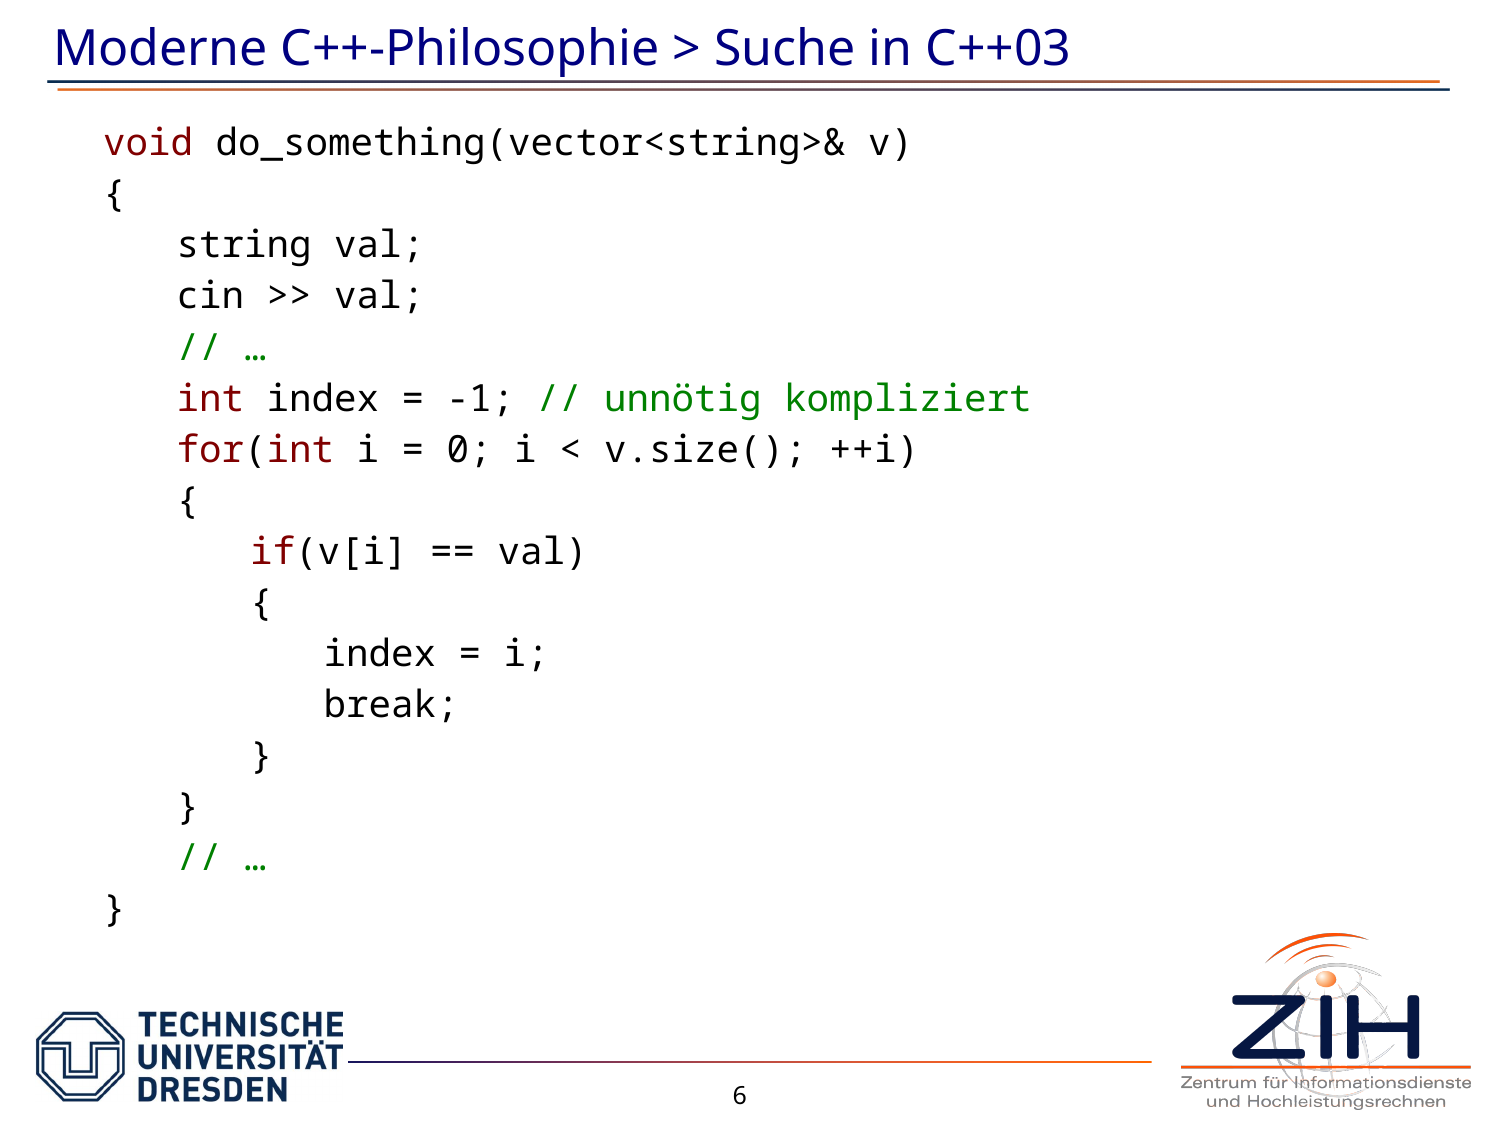

# Moderne C++-Philosophie > Suche in C++03
void do_something(vector<string>& v)
{
string val;
cin >> val;
// …
int index = -1; // unnötig kompliziert
for(int i = 0; i < v.size(); ++i)
{
if(v[i] == val)
{
index = i;
break;
}
}
// …
}
6